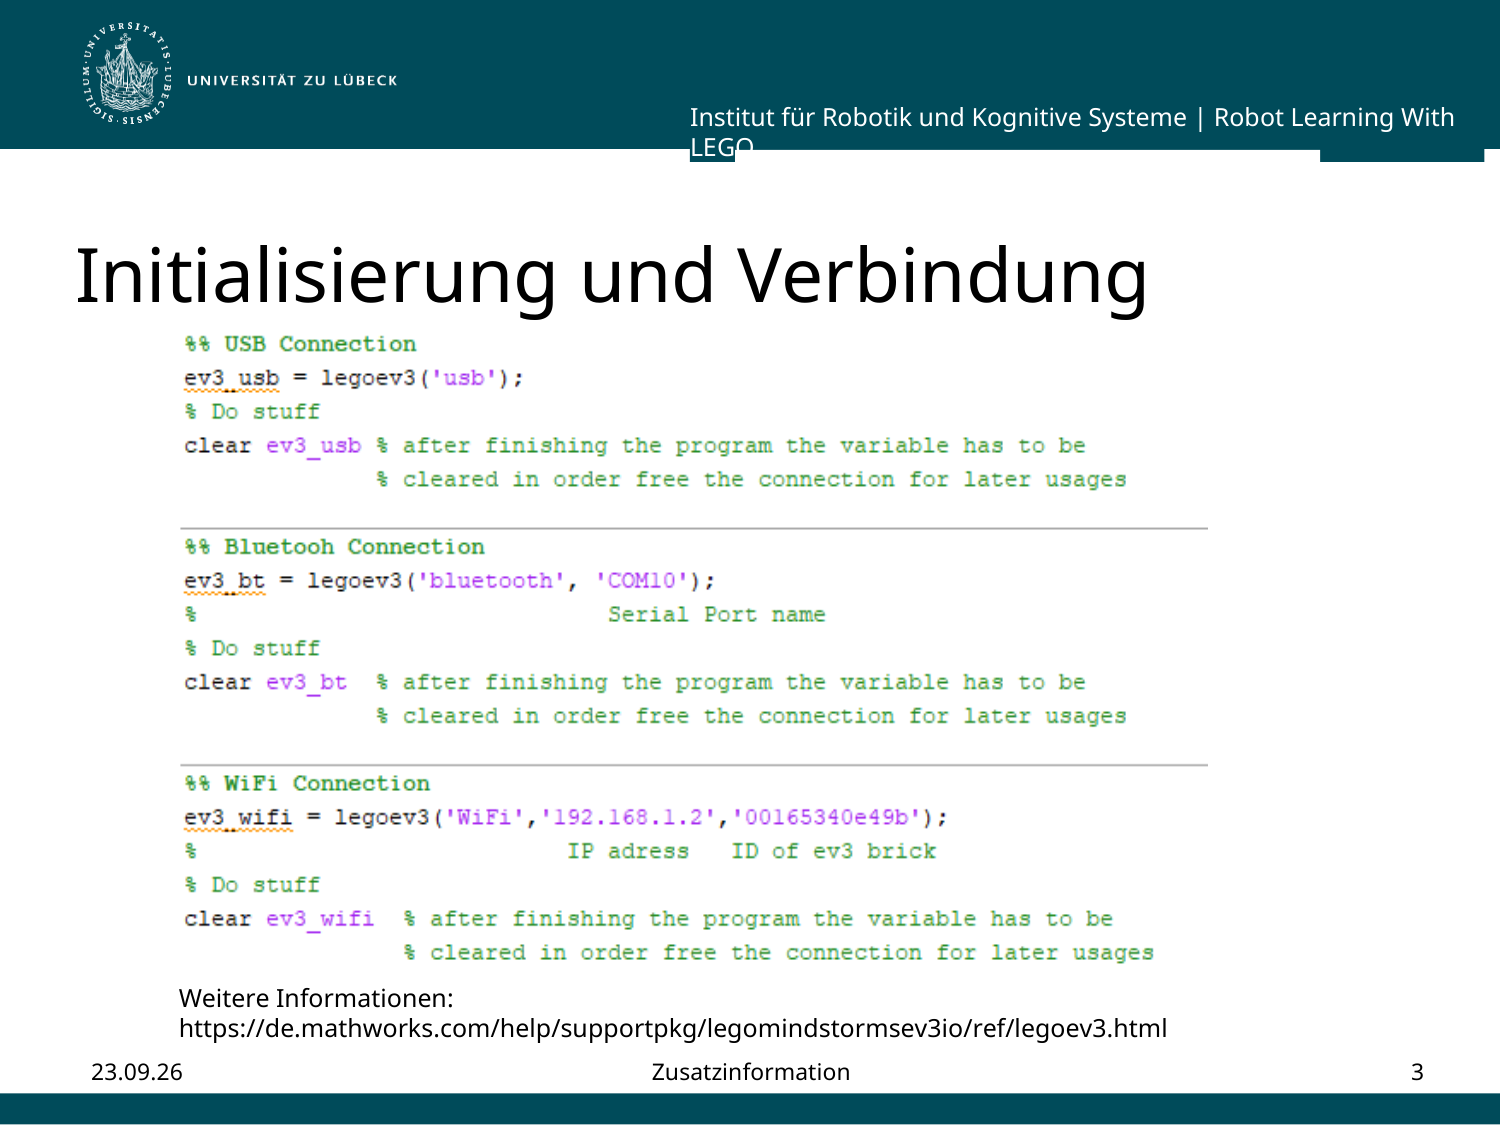

Institut für Robotik und Kognitive Systeme | Robot Learning With LEGO
# Initialisierung und Verbindung
Weitere Informationen: https://de.mathworks.com/help/supportpkg/legomindstormsev3io/ref/legoev3.html
Zusatzinformation